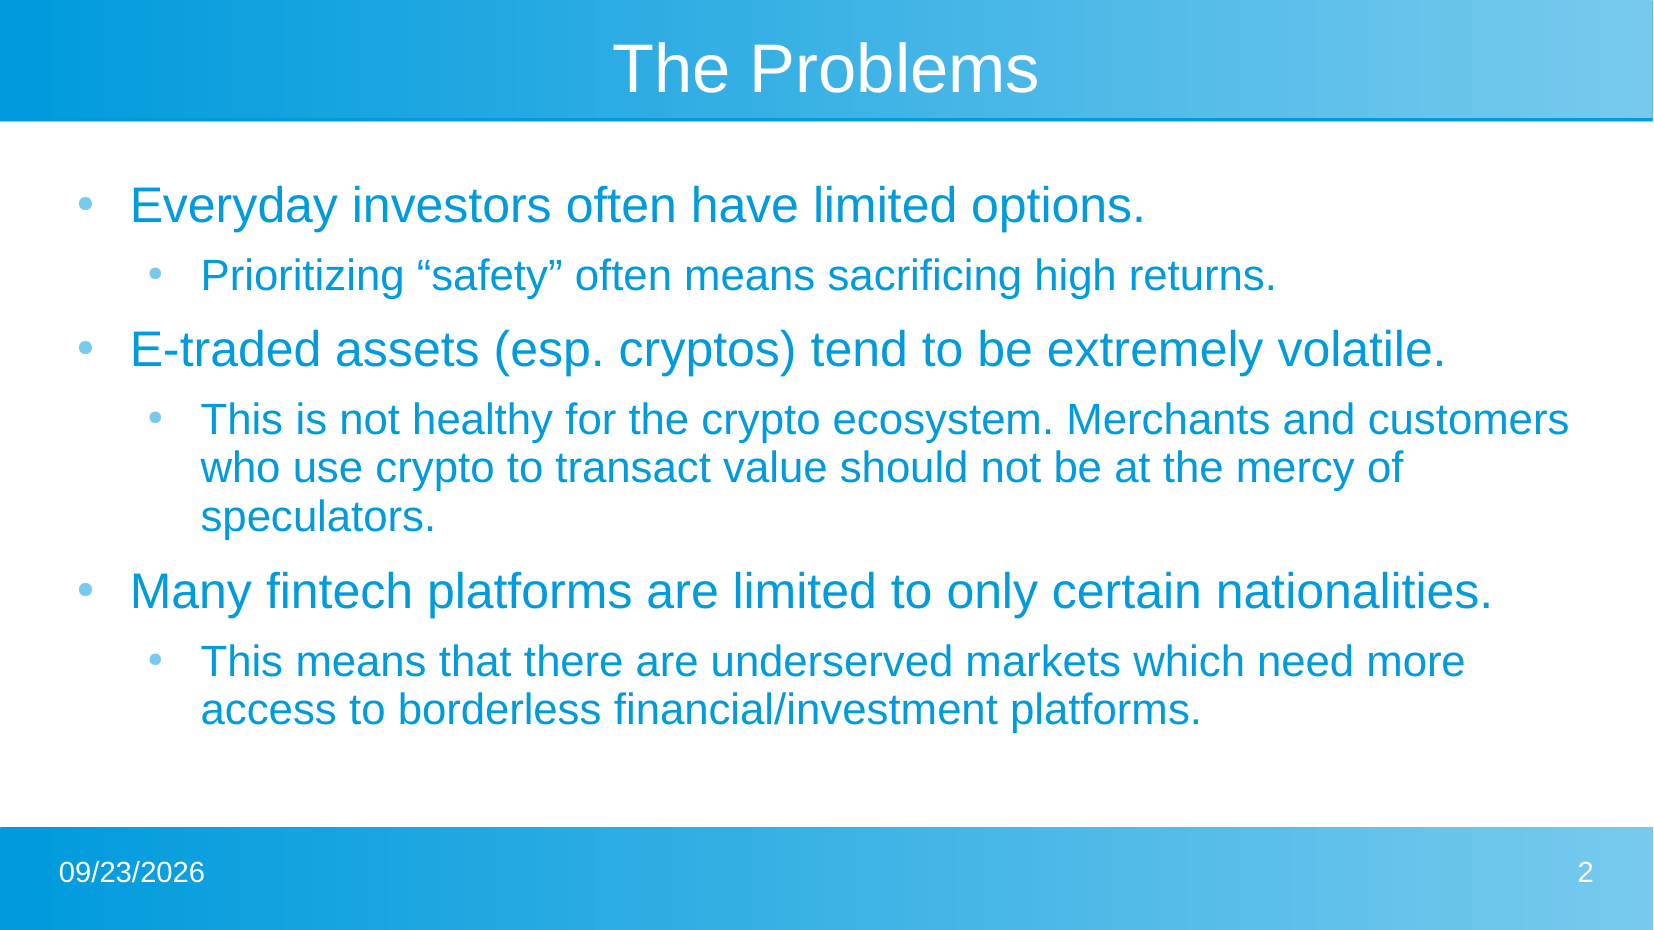

# The Problems
Everyday investors often have limited options.
Prioritizing “safety” often means sacrificing high returns.
E-traded assets (esp. cryptos) tend to be extremely volatile.
This is not healthy for the crypto ecosystem. Merchants and customers who use crypto to transact value should not be at the mercy of speculators.
Many fintech platforms are limited to only certain nationalities.
This means that there are underserved markets which need more access to borderless financial/investment platforms.
2